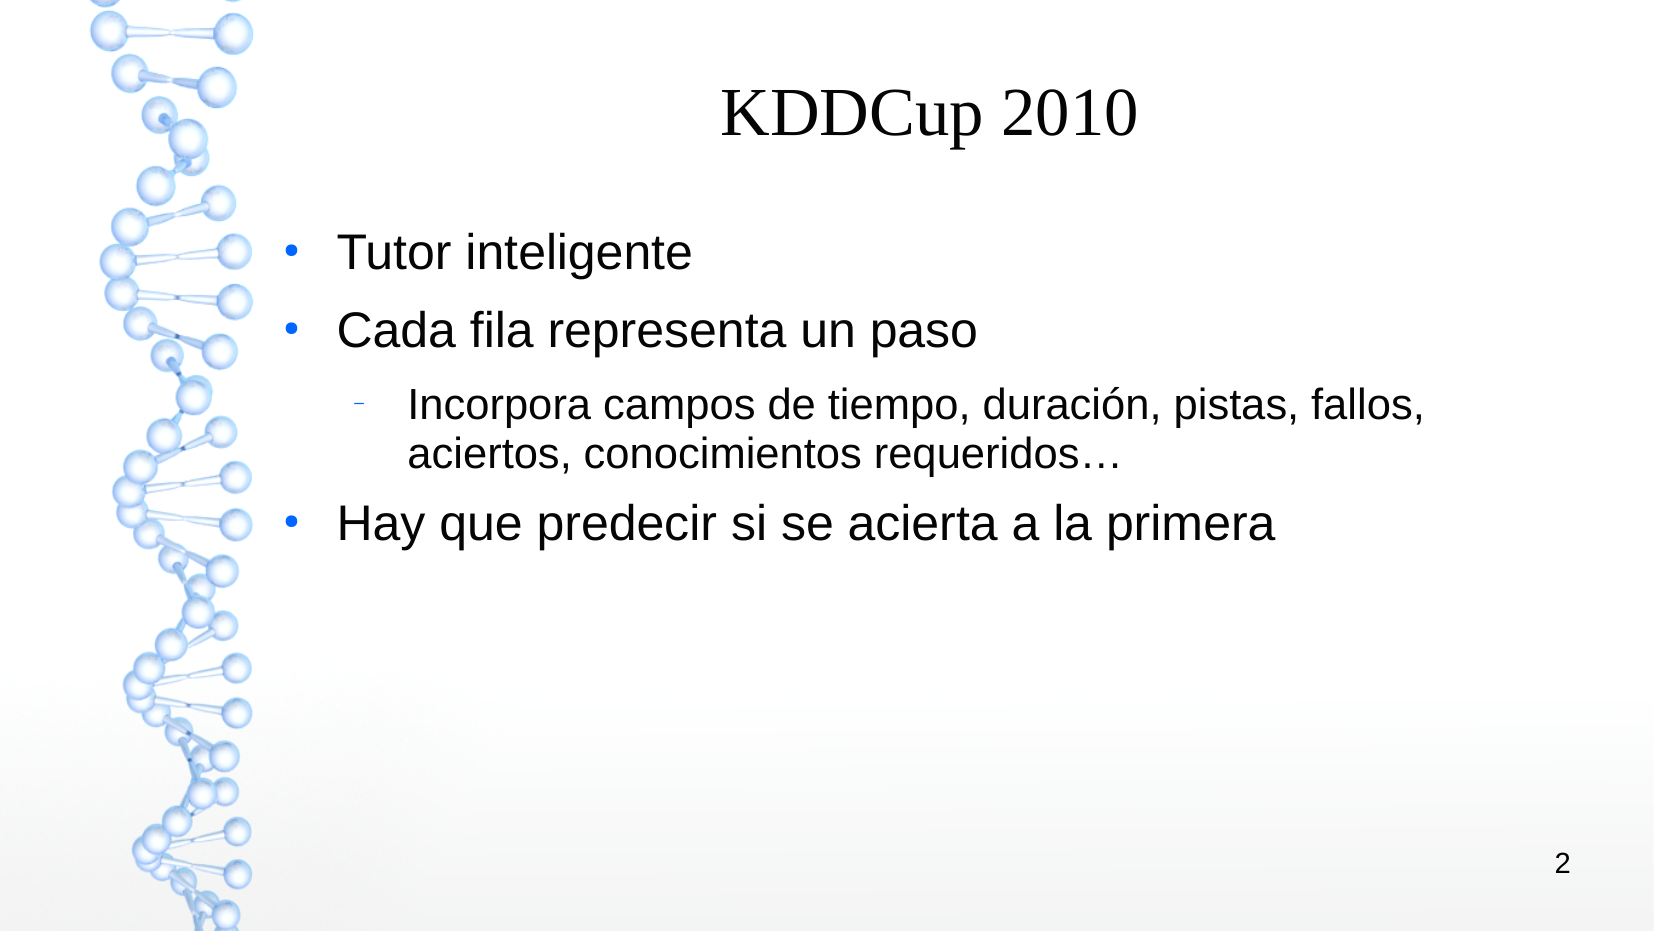

# KDDCup 2010
Tutor inteligente
Cada fila representa un paso
Incorpora campos de tiempo, duración, pistas, fallos, aciertos, conocimientos requeridos…
Hay que predecir si se acierta a la primera
2